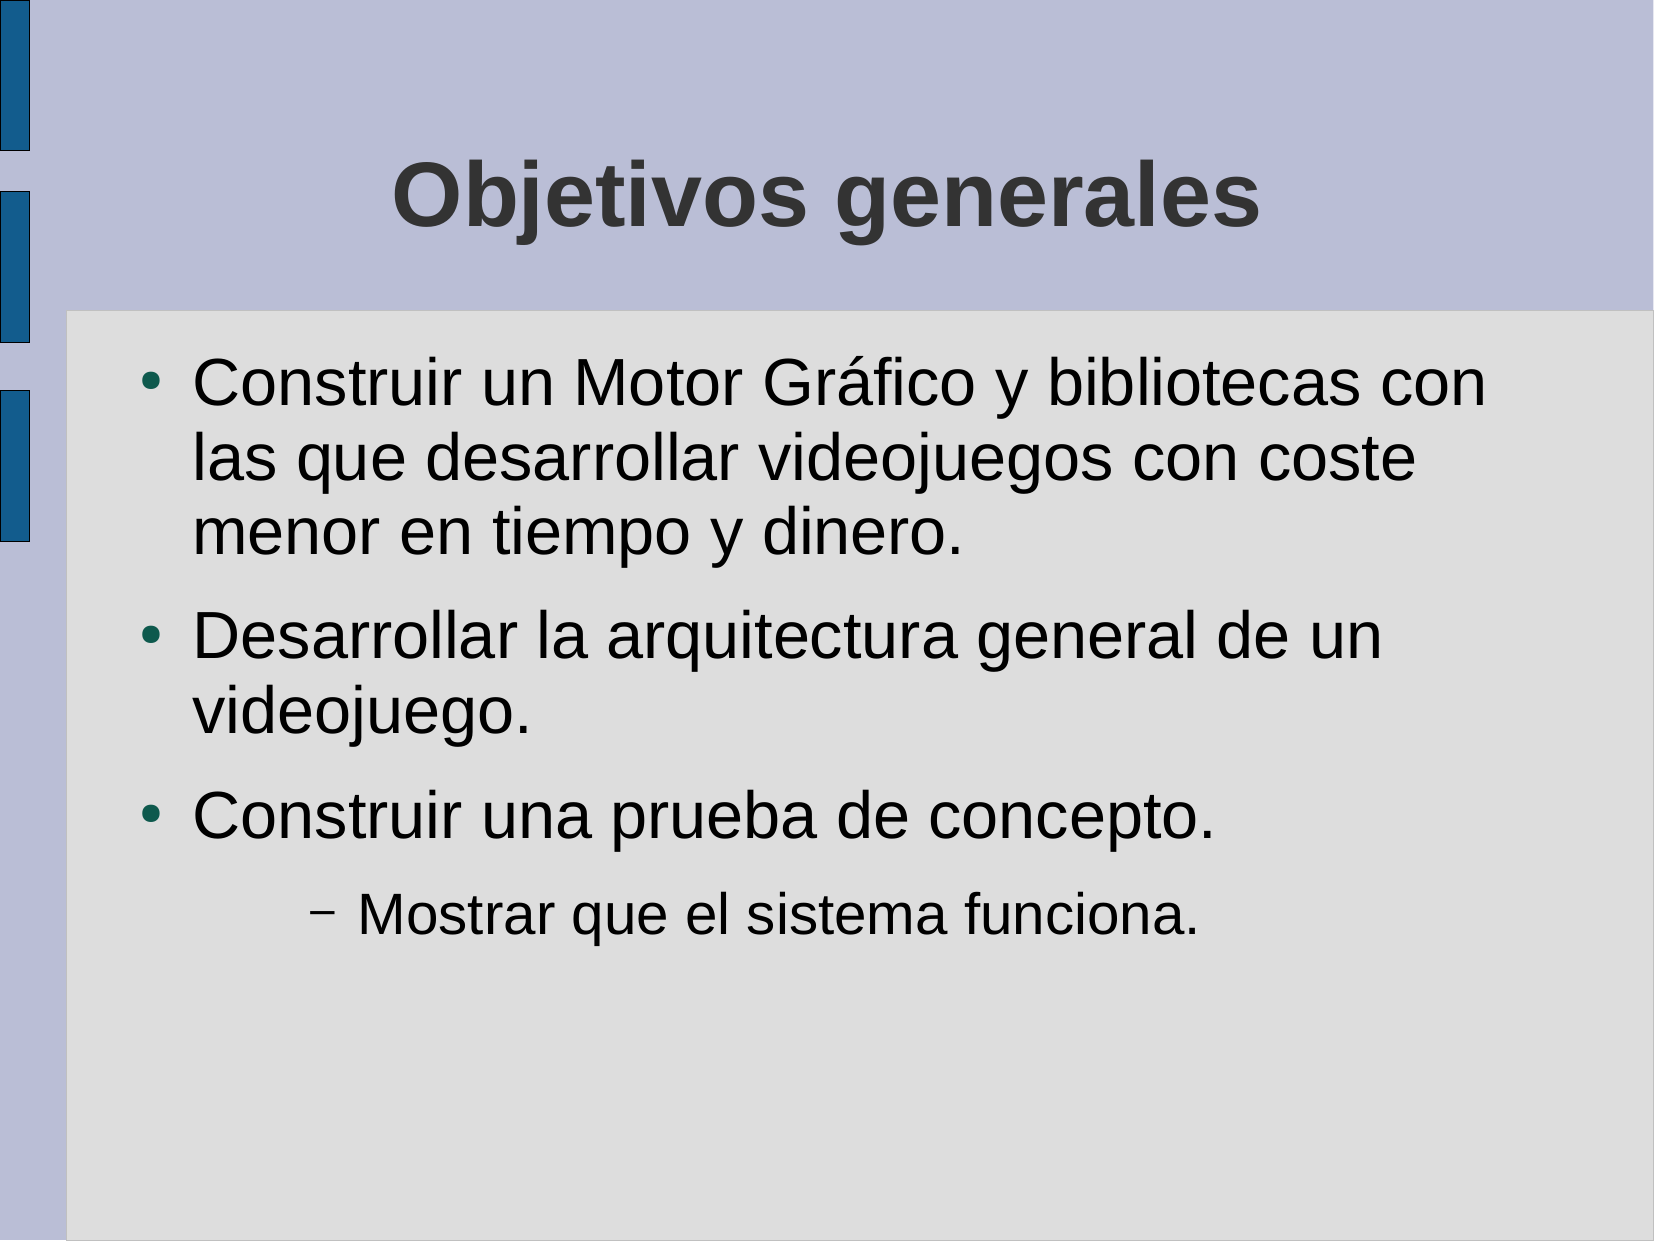

# Objetivos generales
Construir un Motor Gráfico y bibliotecas con las que desarrollar videojuegos con coste menor en tiempo y dinero.
Desarrollar la arquitectura general de un videojuego.
Construir una prueba de concepto.
Mostrar que el sistema funciona.